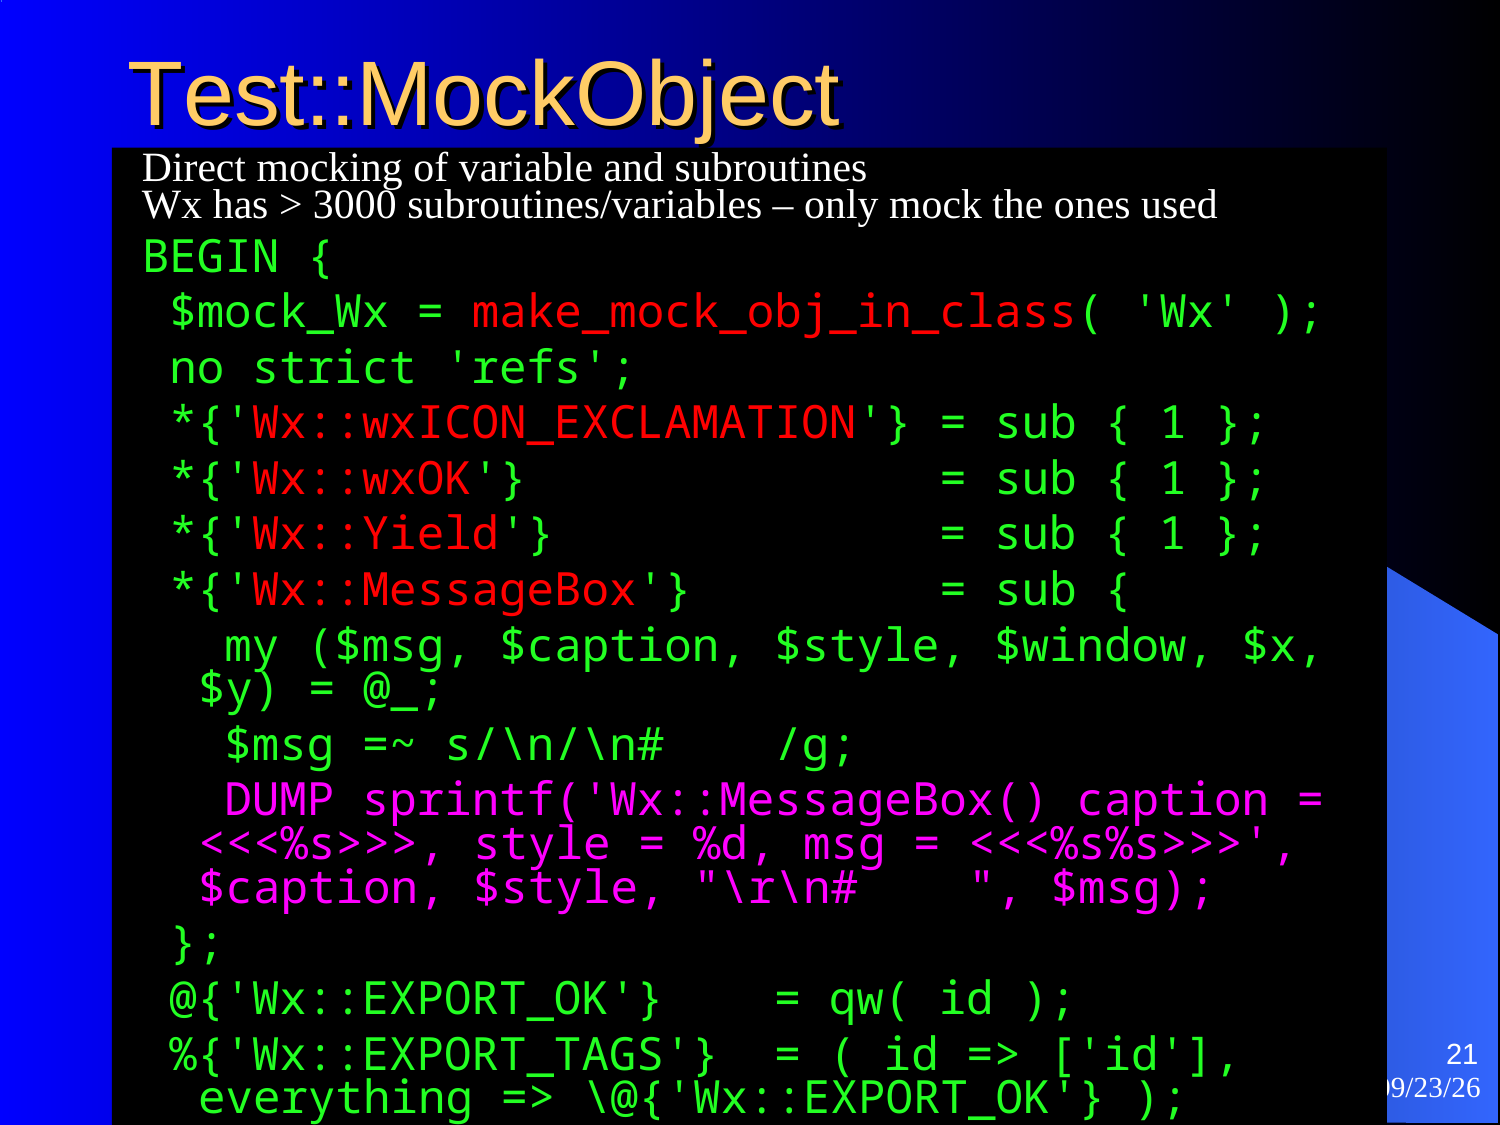

# Test::MockObject
Direct mocking of variable and subroutines
Wx has > 3000 subroutines/variables – only mock the ones used
BEGIN {
 $mock_Wx = make_mock_obj_in_class( 'Wx' );
 no strict 'refs';
 *{'Wx::wxICON_EXCLAMATION'} = sub { 1 };
 *{'Wx::wxOK'} = sub { 1 };
 *{'Wx::Yield'} = sub { 1 };
 *{'Wx::MessageBox'} = sub {
 my ($msg, $caption, $style, $window, $x, $y) = @_;
 $msg =~ s/\n/\n# /g;
 DUMP sprintf('Wx::MessageBox() caption = <<<%s>>>, style = %d, msg = <<<%s%s>>>', $caption, $style, "\r\n# ", $msg);
 };
 @{'Wx::EXPORT_OK'} = qw( id );
 %{'Wx::EXPORT_TAGS'} = ( id => ['id'], everything => \@{'Wx::EXPORT_OK'} );
}
21
Cross-Platform Testing